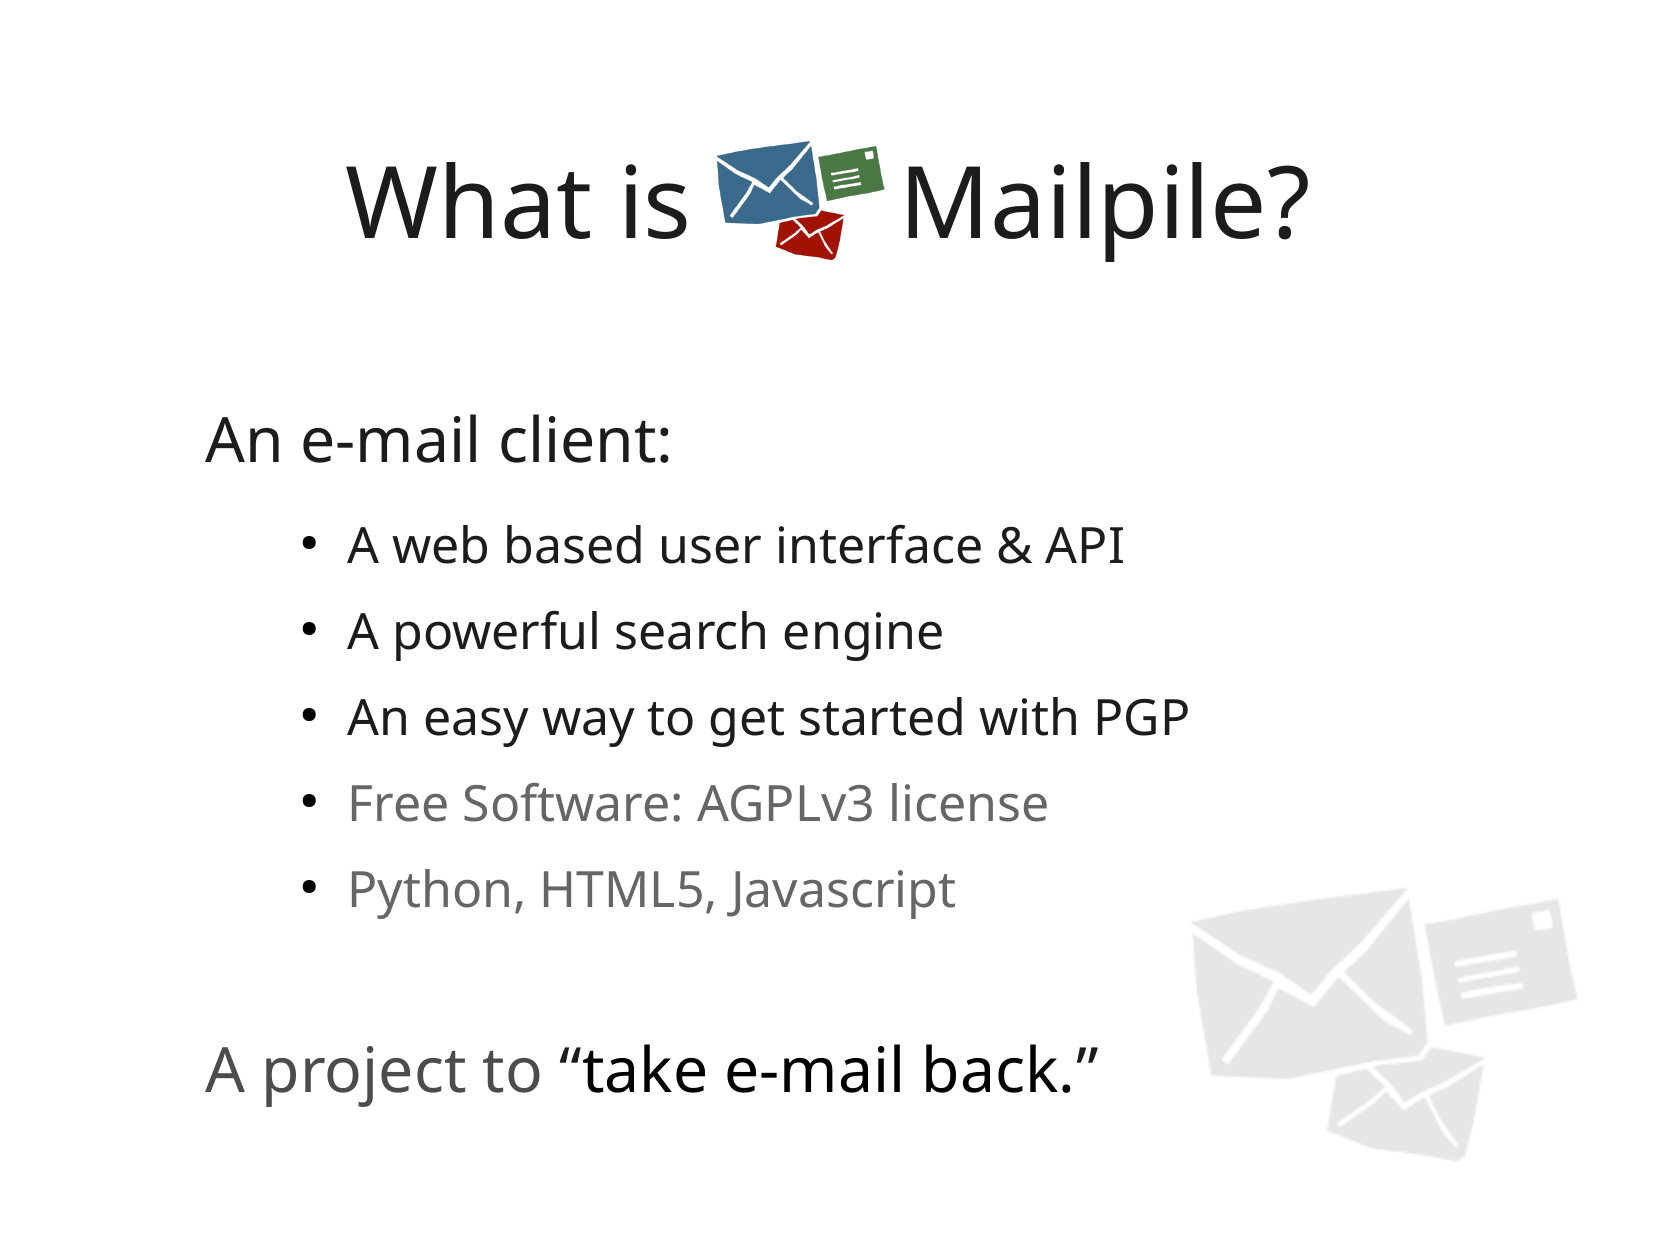

# What is Mailpile?
An e-mail client:
A web based user interface & API
A powerful search engine
An easy way to get started with PGP
Free Software: AGPLv3 license
Python, HTML5, Javascript
A project to “take e-mail back.”